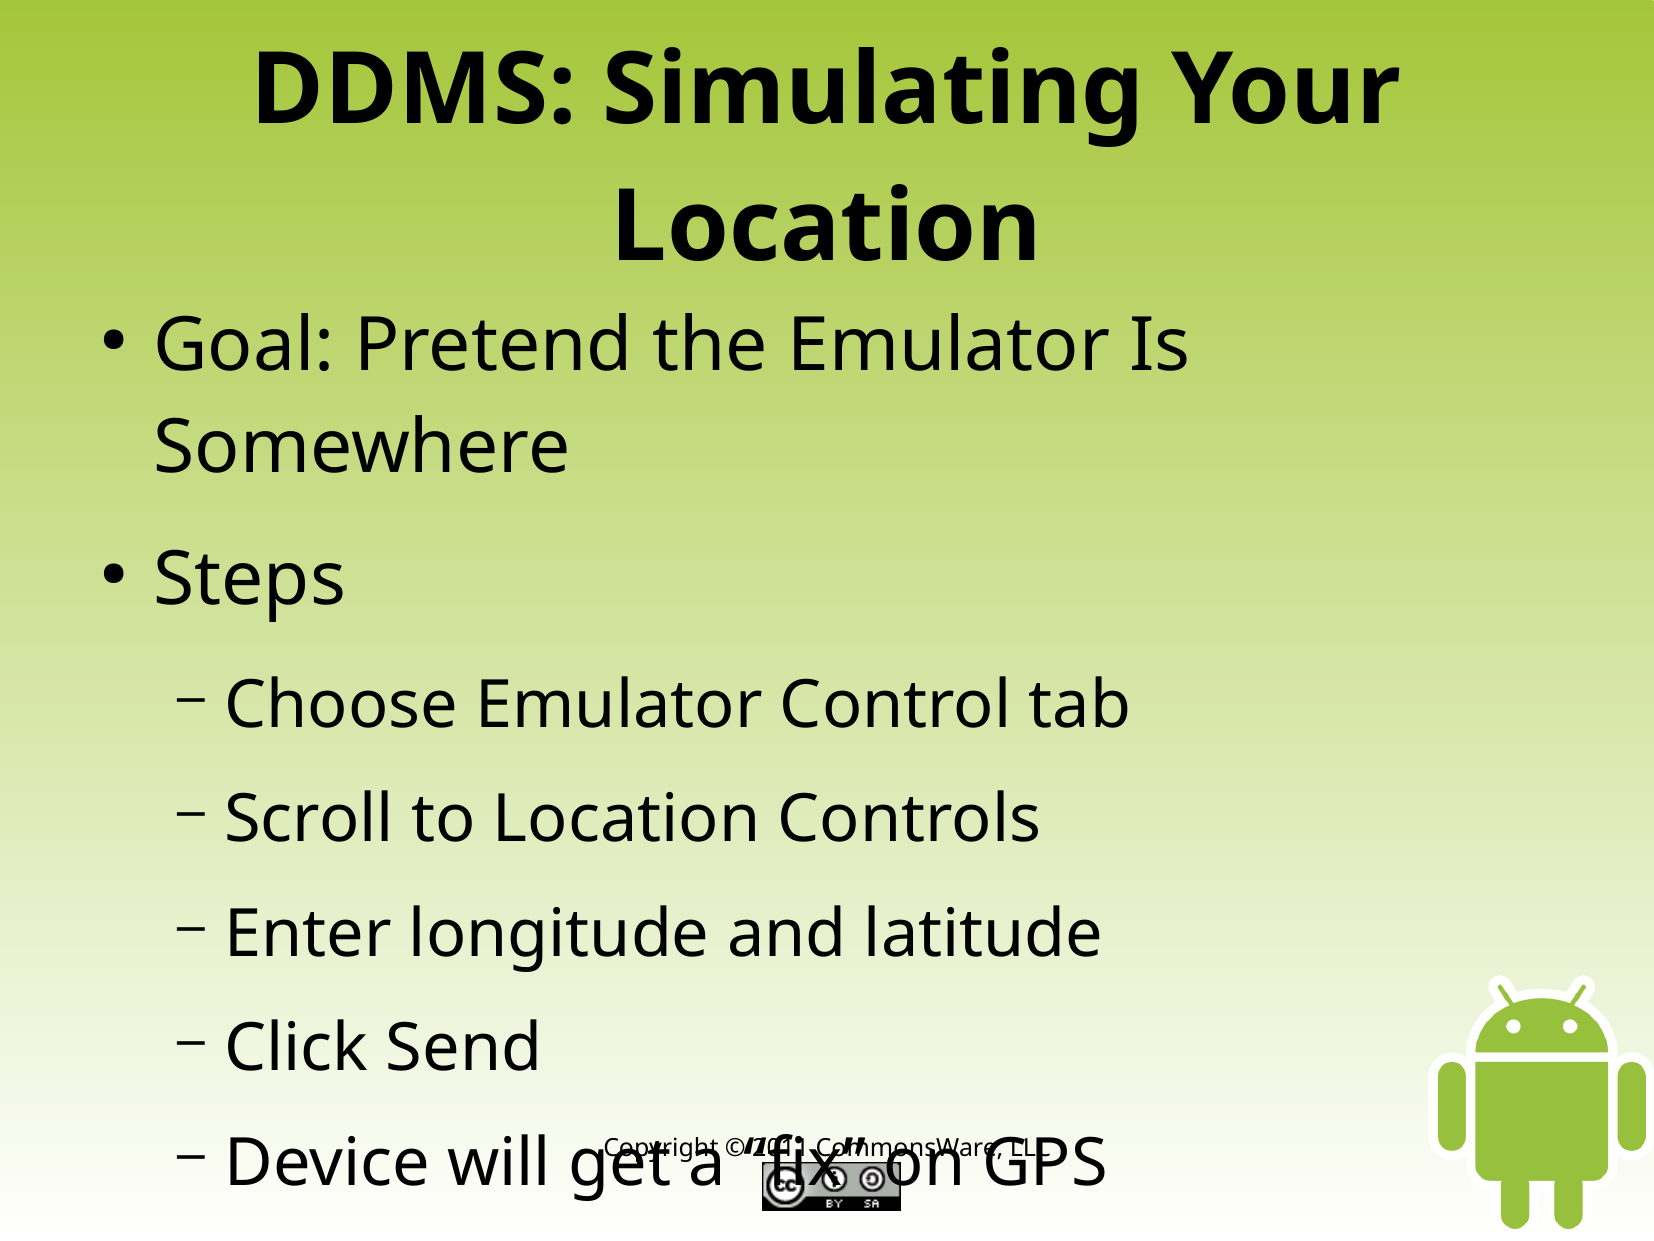

# DDMS: Simulating Your Location
Goal: Pretend the Emulator Is Somewhere
Steps
Choose Emulator Control tab
Scroll to Location Controls
Enter longitude and latitude
Click Send
Device will get a “fix” on GPS
Alternatives: GPX, KML for routes